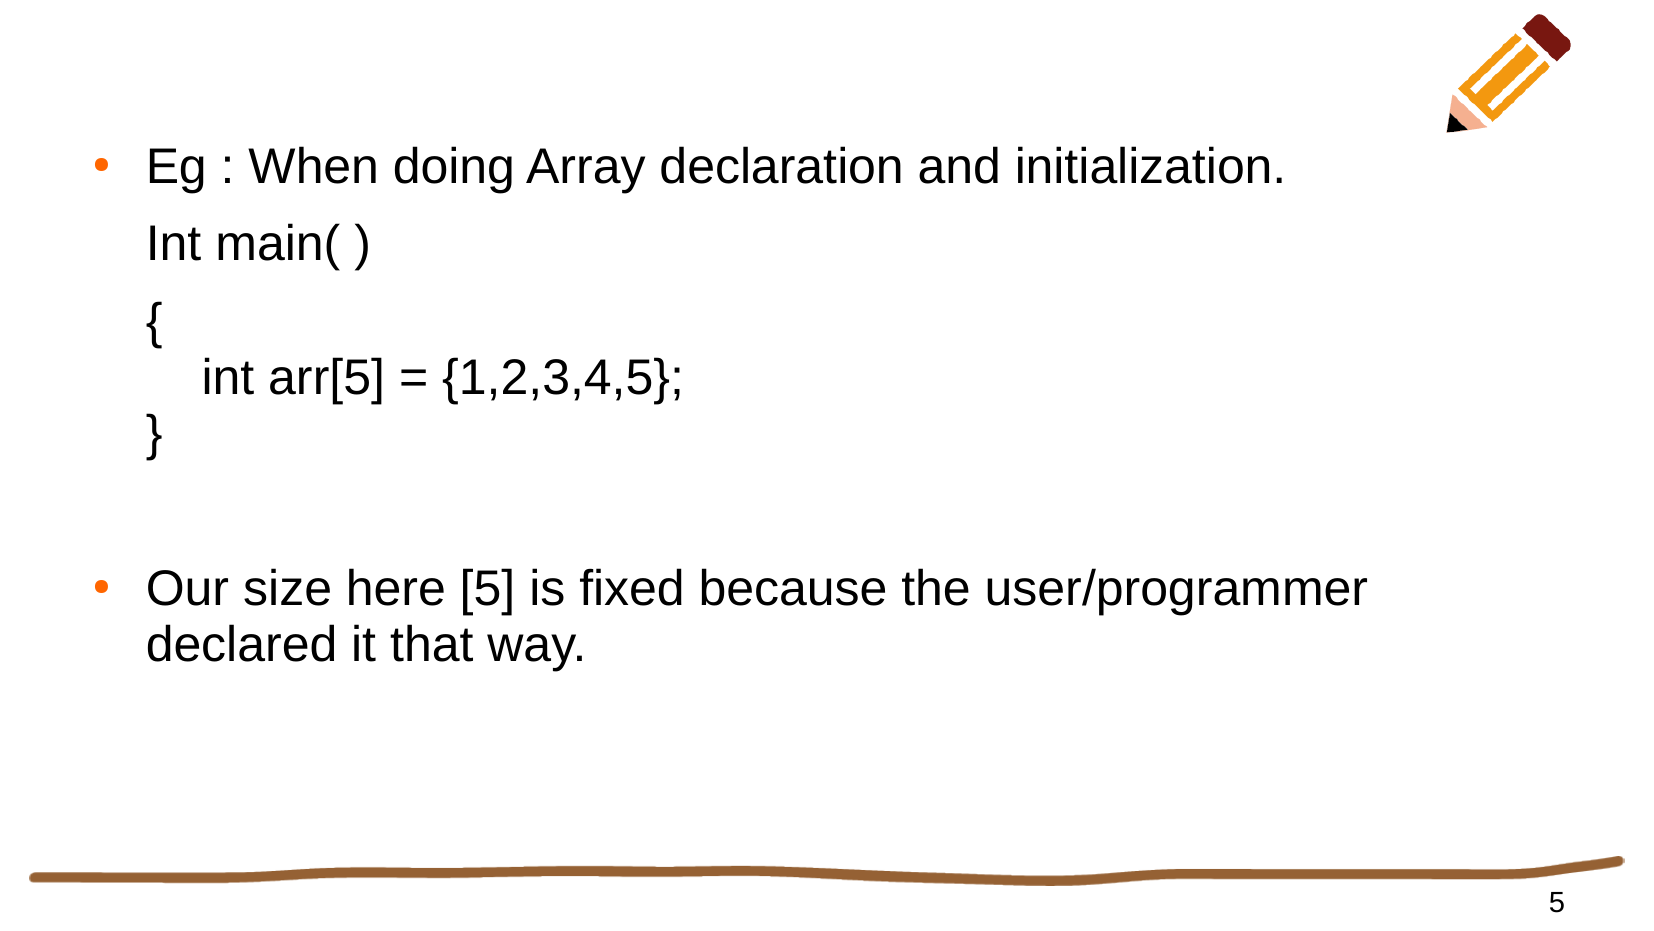

# Eg : When doing Array declaration and initialization.
Int main( )
{
 int arr[5] = {1,2,3,4,5};
}
Our size here [5] is fixed because the user/programmer declared it that way.
5